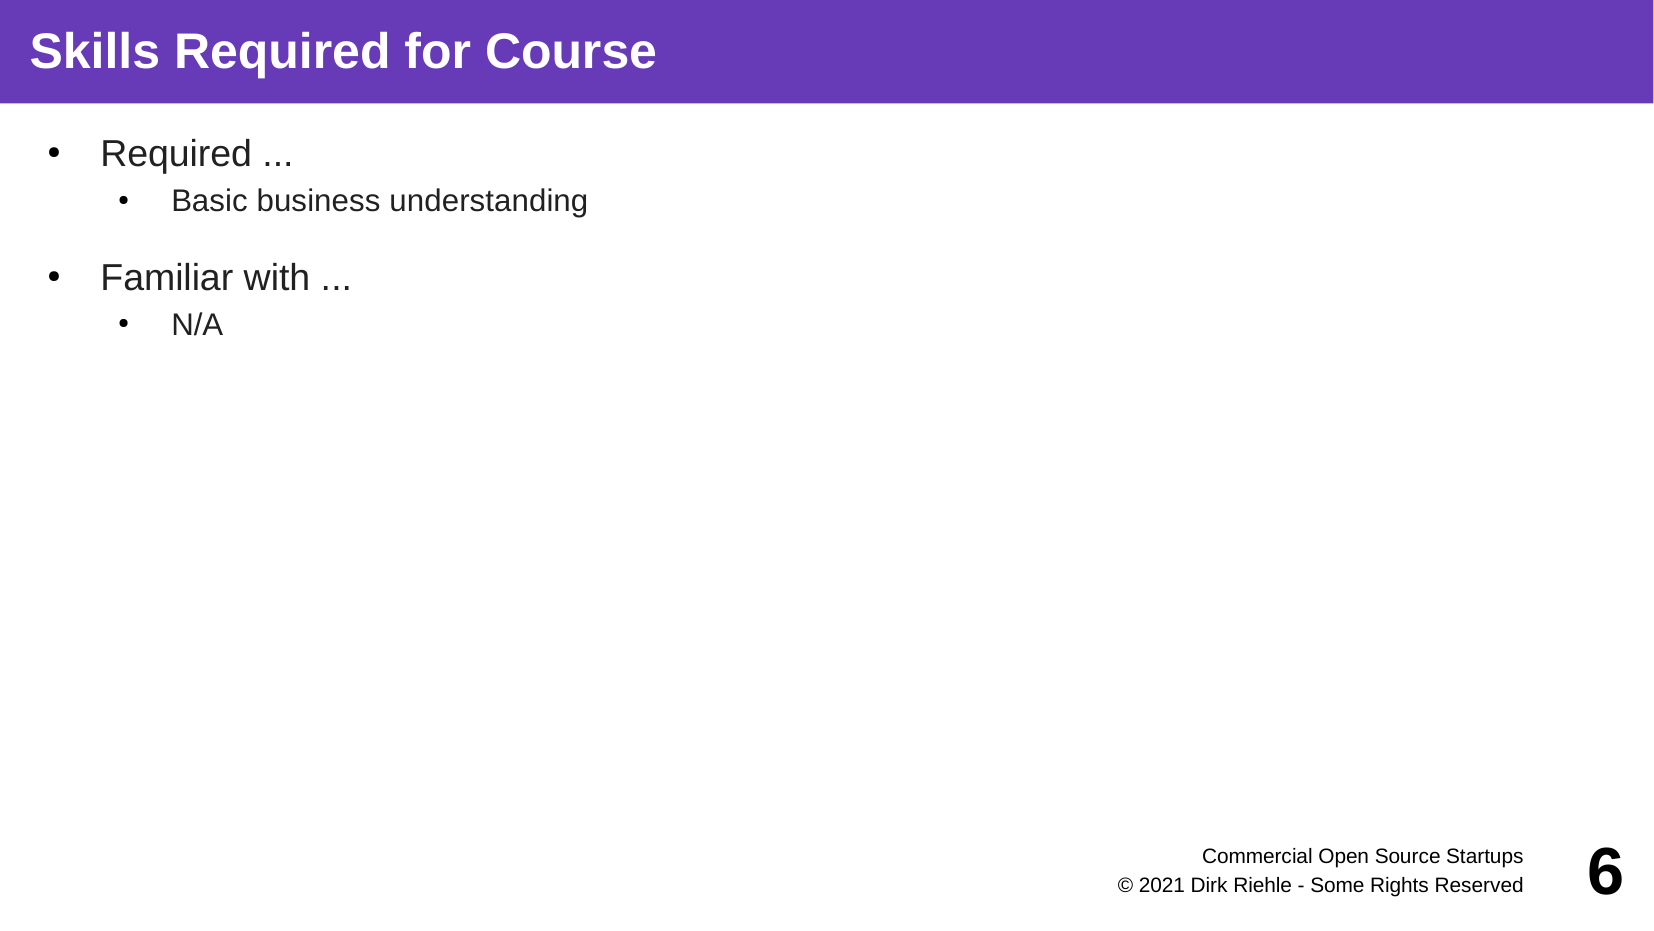

# Skills Required for Course
Required ...
Basic business understanding
Familiar with ...
N/A
Commercial Open Source Startups
6
© 2021 Dirk Riehle - Some Rights Reserved